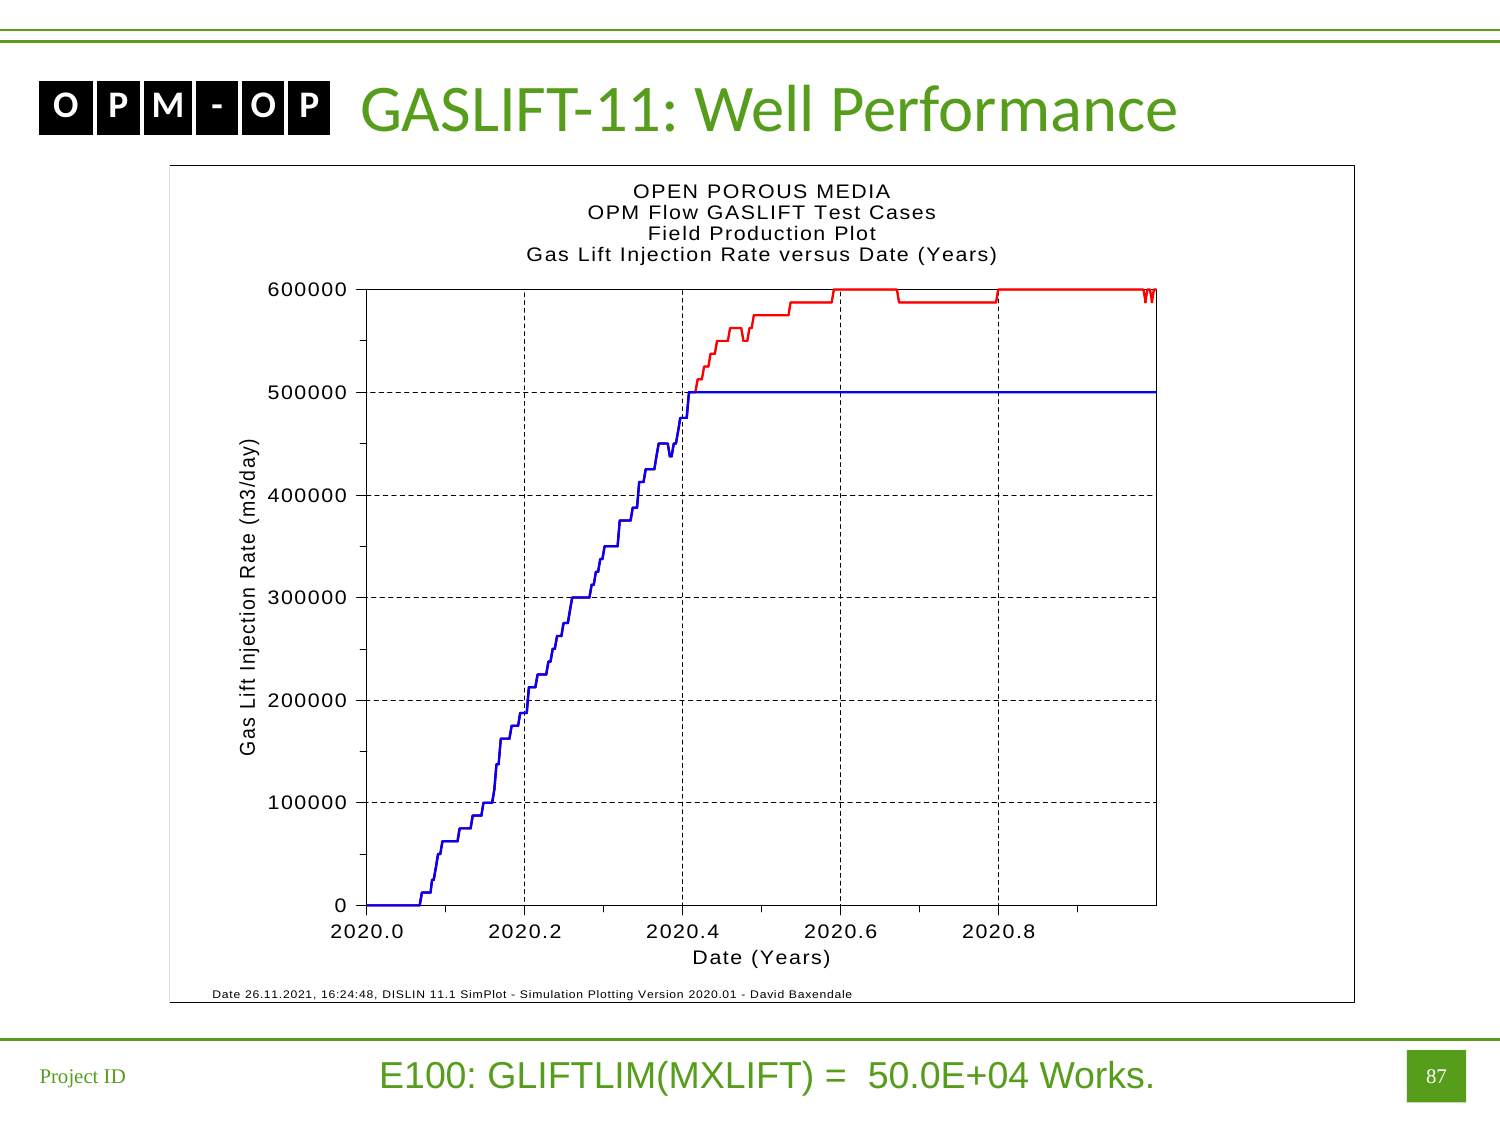

# GASLIFT-11: Well Performance
E100: GLIFTLIM(MXLIFT) = 50.0E+04 Works.
Project ID
87